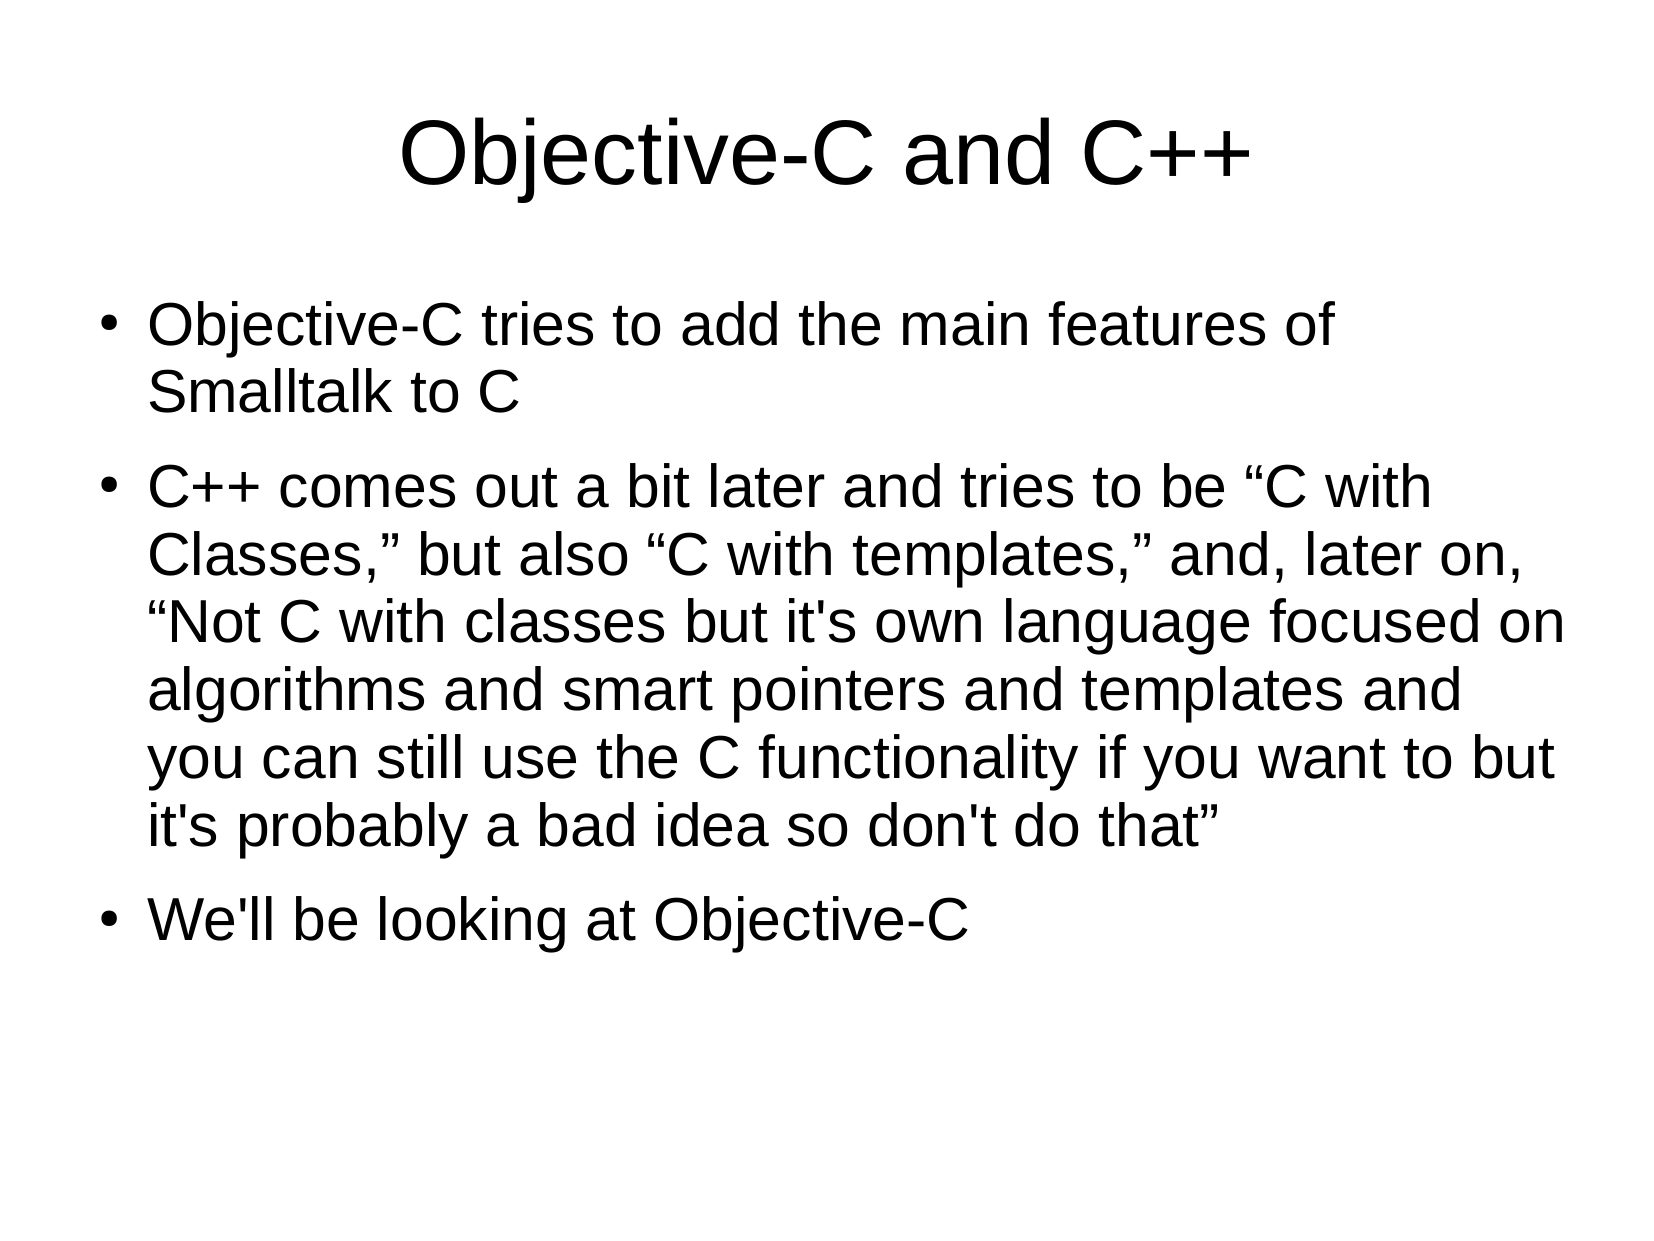

# Objective-C and C++
Objective-C tries to add the main features of Smalltalk to C
C++ comes out a bit later and tries to be “C with Classes,” but also “C with templates,” and, later on, “Not C with classes but it's own language focused on algorithms and smart pointers and templates and you can still use the C functionality if you want to but it's probably a bad idea so don't do that”
We'll be looking at Objective-C